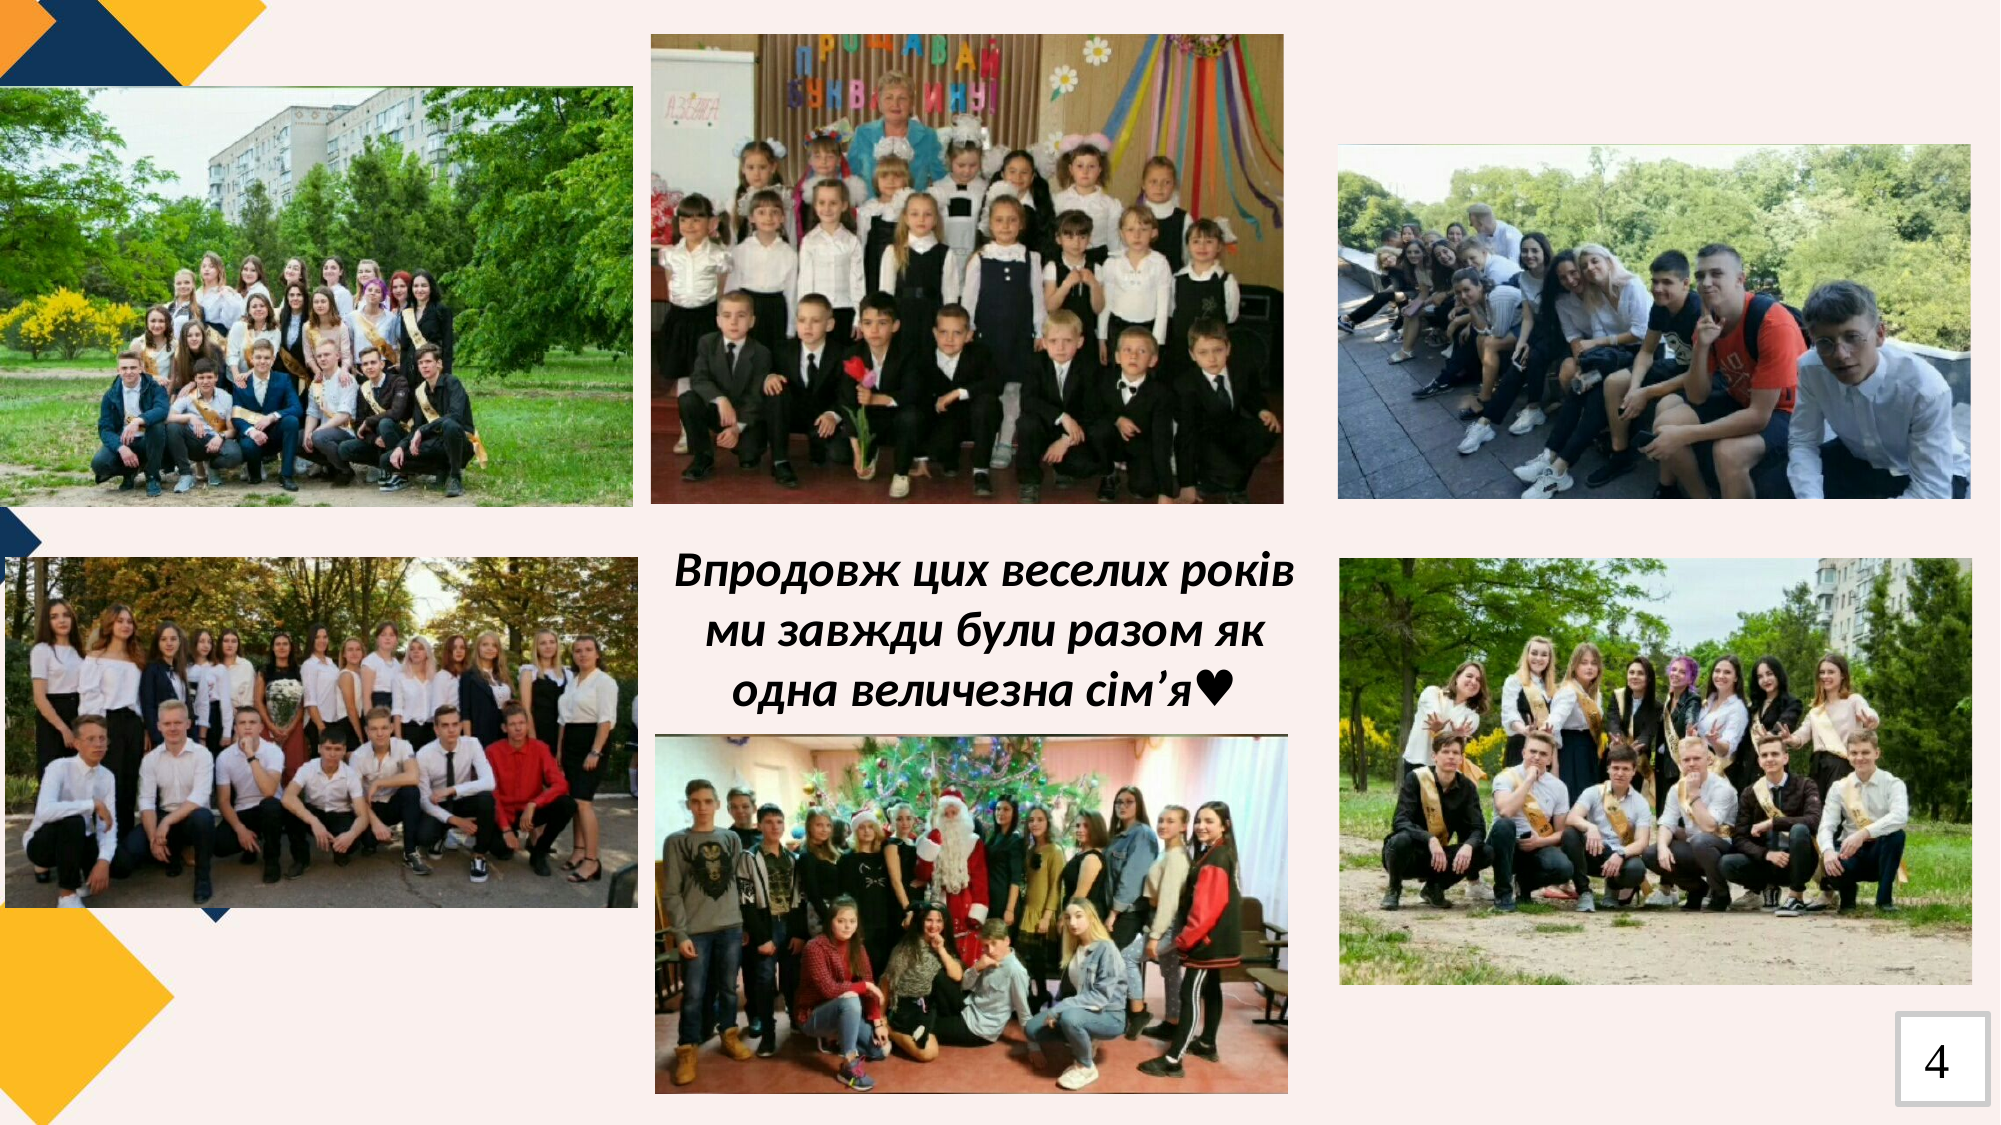

Впродовж цих веселих років ми завжди були разом як одна величезна сім’я♥
4